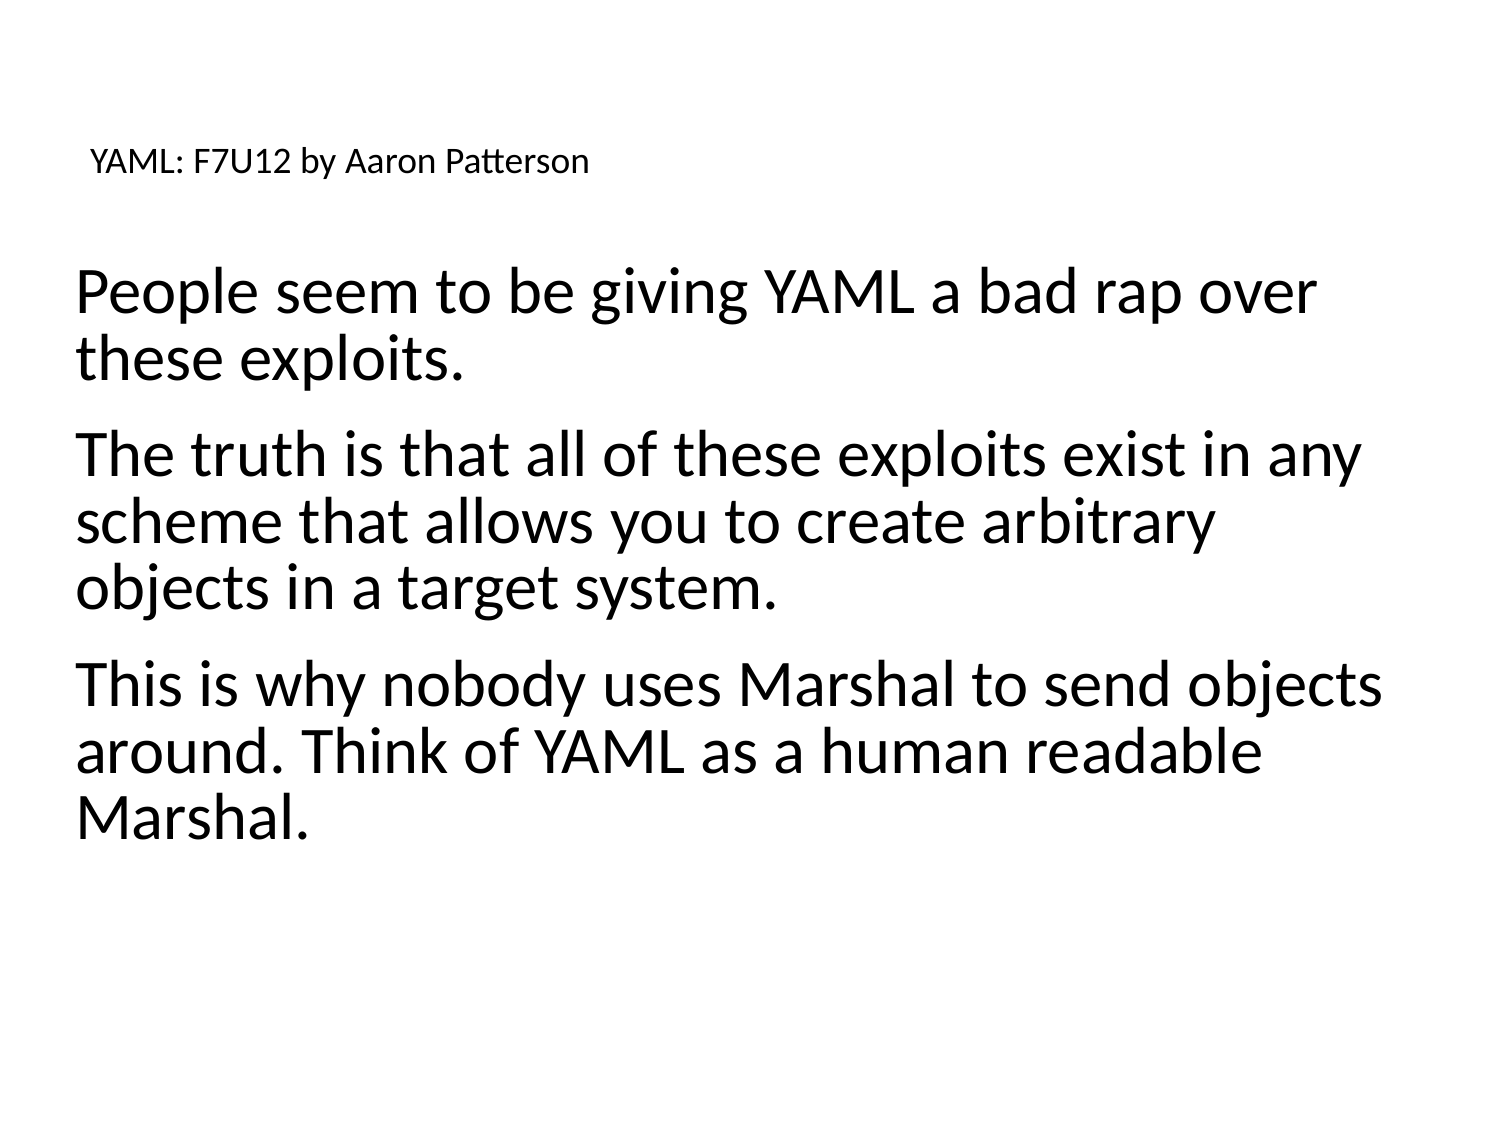

# YAML: F7U12 by Aaron Patterson
People seem to be giving YAML a bad rap over these exploits.
The truth is that all of these exploits exist in any scheme that allows you to create arbitrary objects in a target system.
This is why nobody uses Marshal to send objects around. Think of YAML as a human readable Marshal.